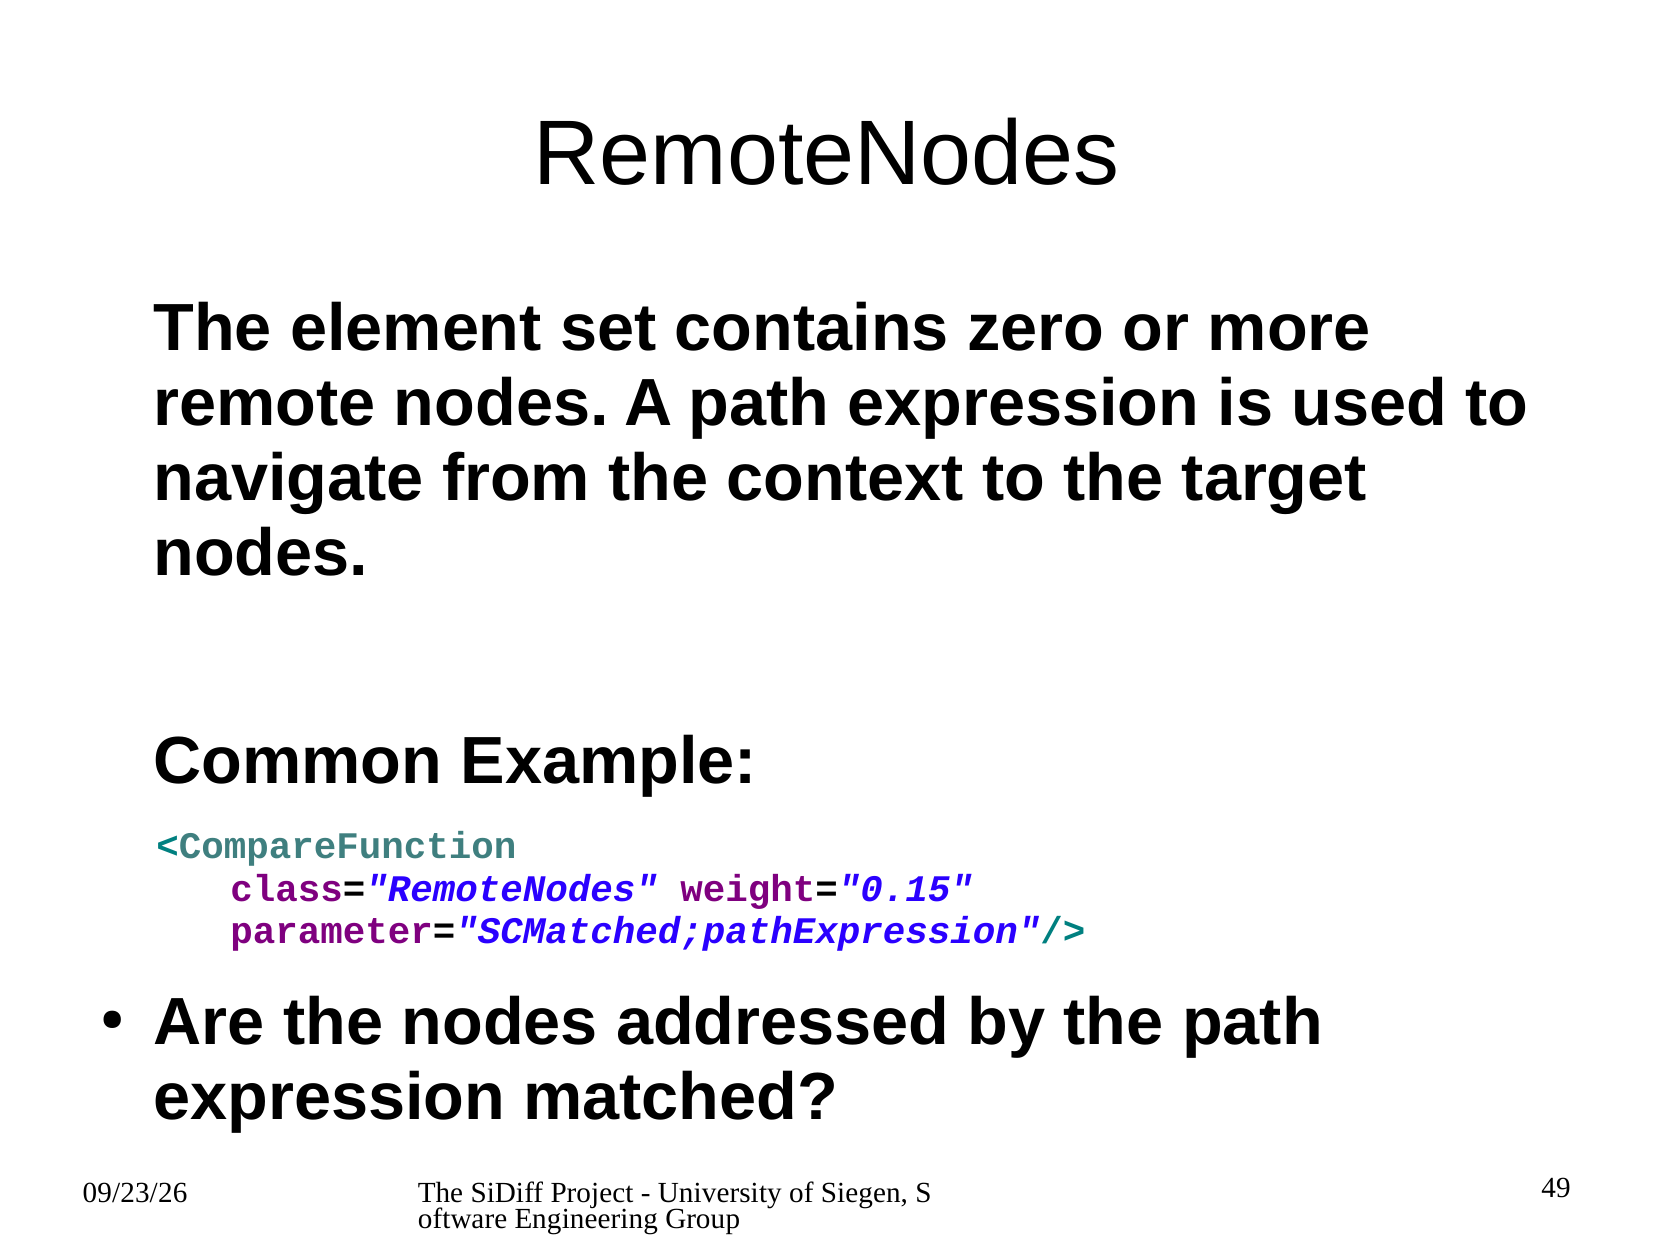

# RemoteNodes
The element set contains zero or more remote nodes. A path expression is used to navigate from the context to the target nodes.
Common Example:
 	<CompareFunction
		class="RemoteNodes" weight="0.15"
		parameter="SCMatched;pathExpression"/>
Are the nodes addressed by the path expression matched?
49
The SiDiff Project - University of Siegen, Software Engineering Group